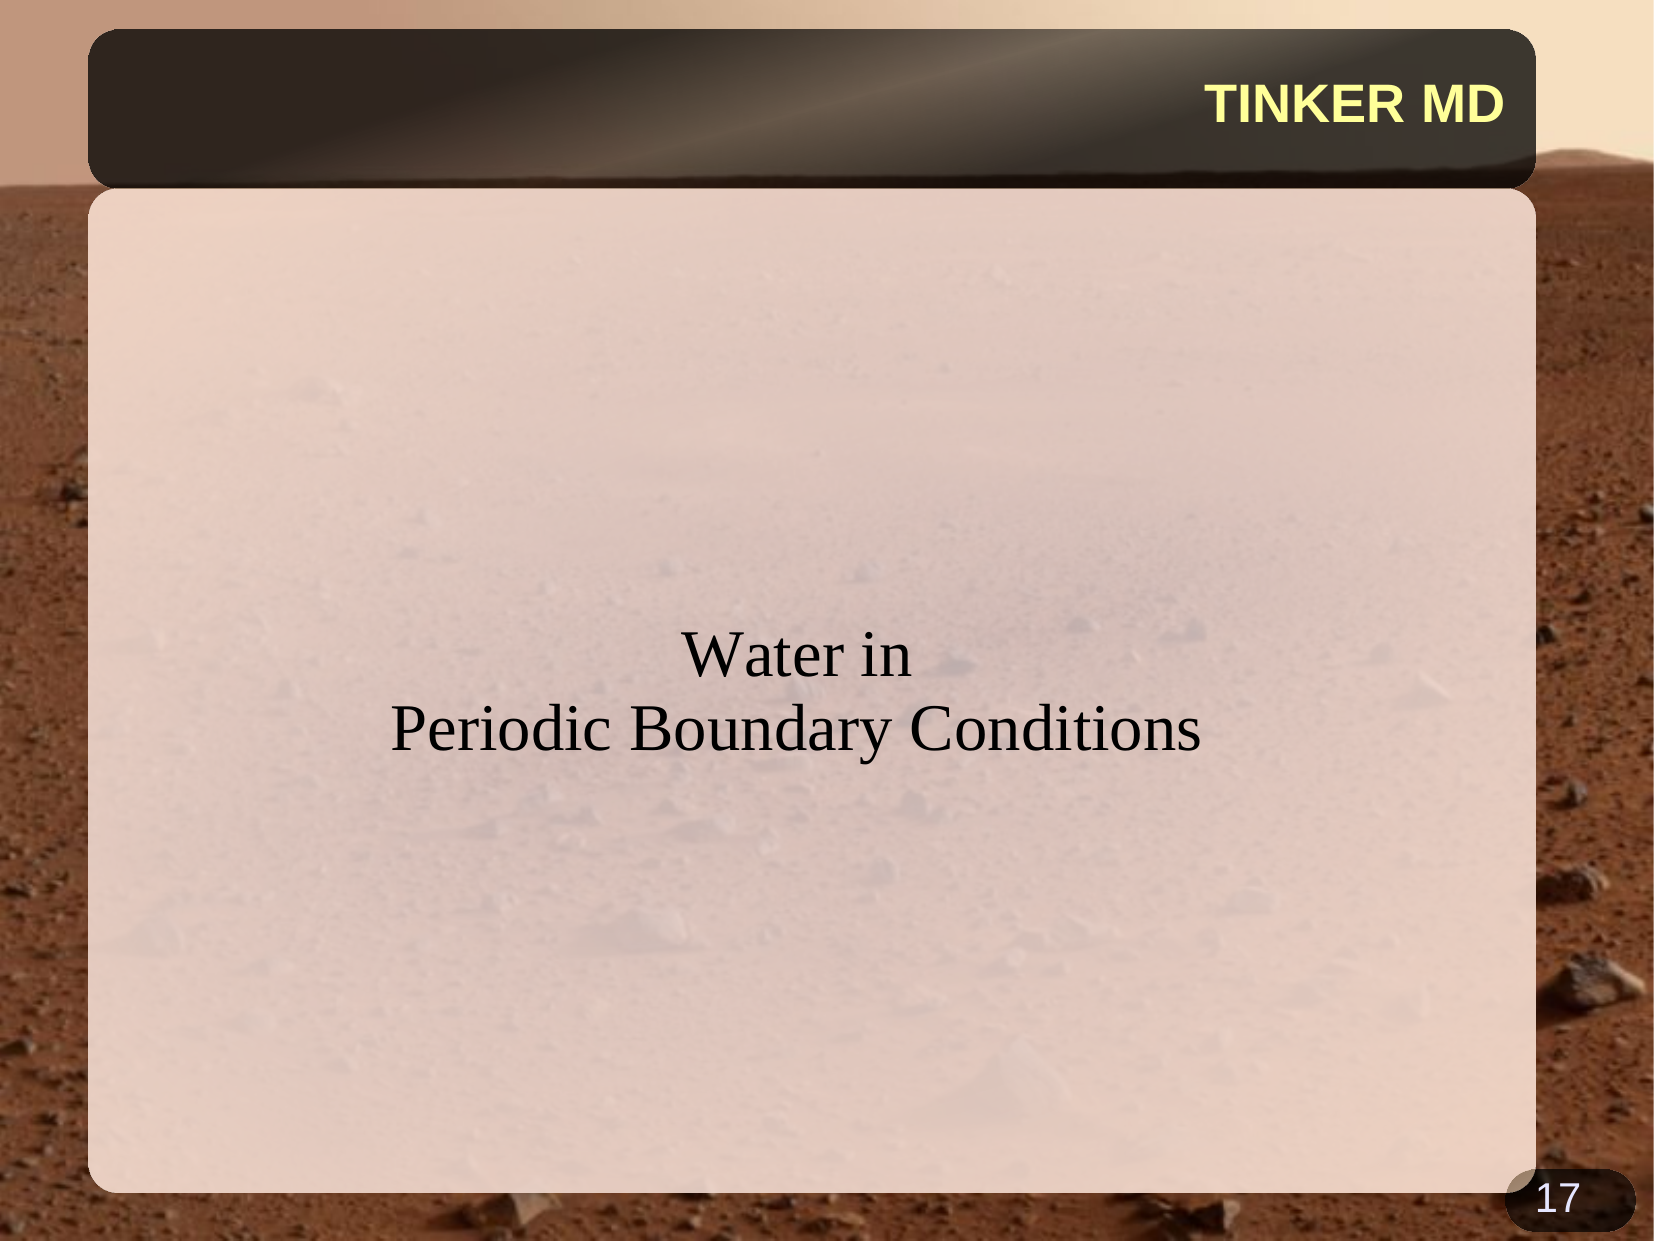

# TINKER MD
Water in
Periodic Boundary Conditions